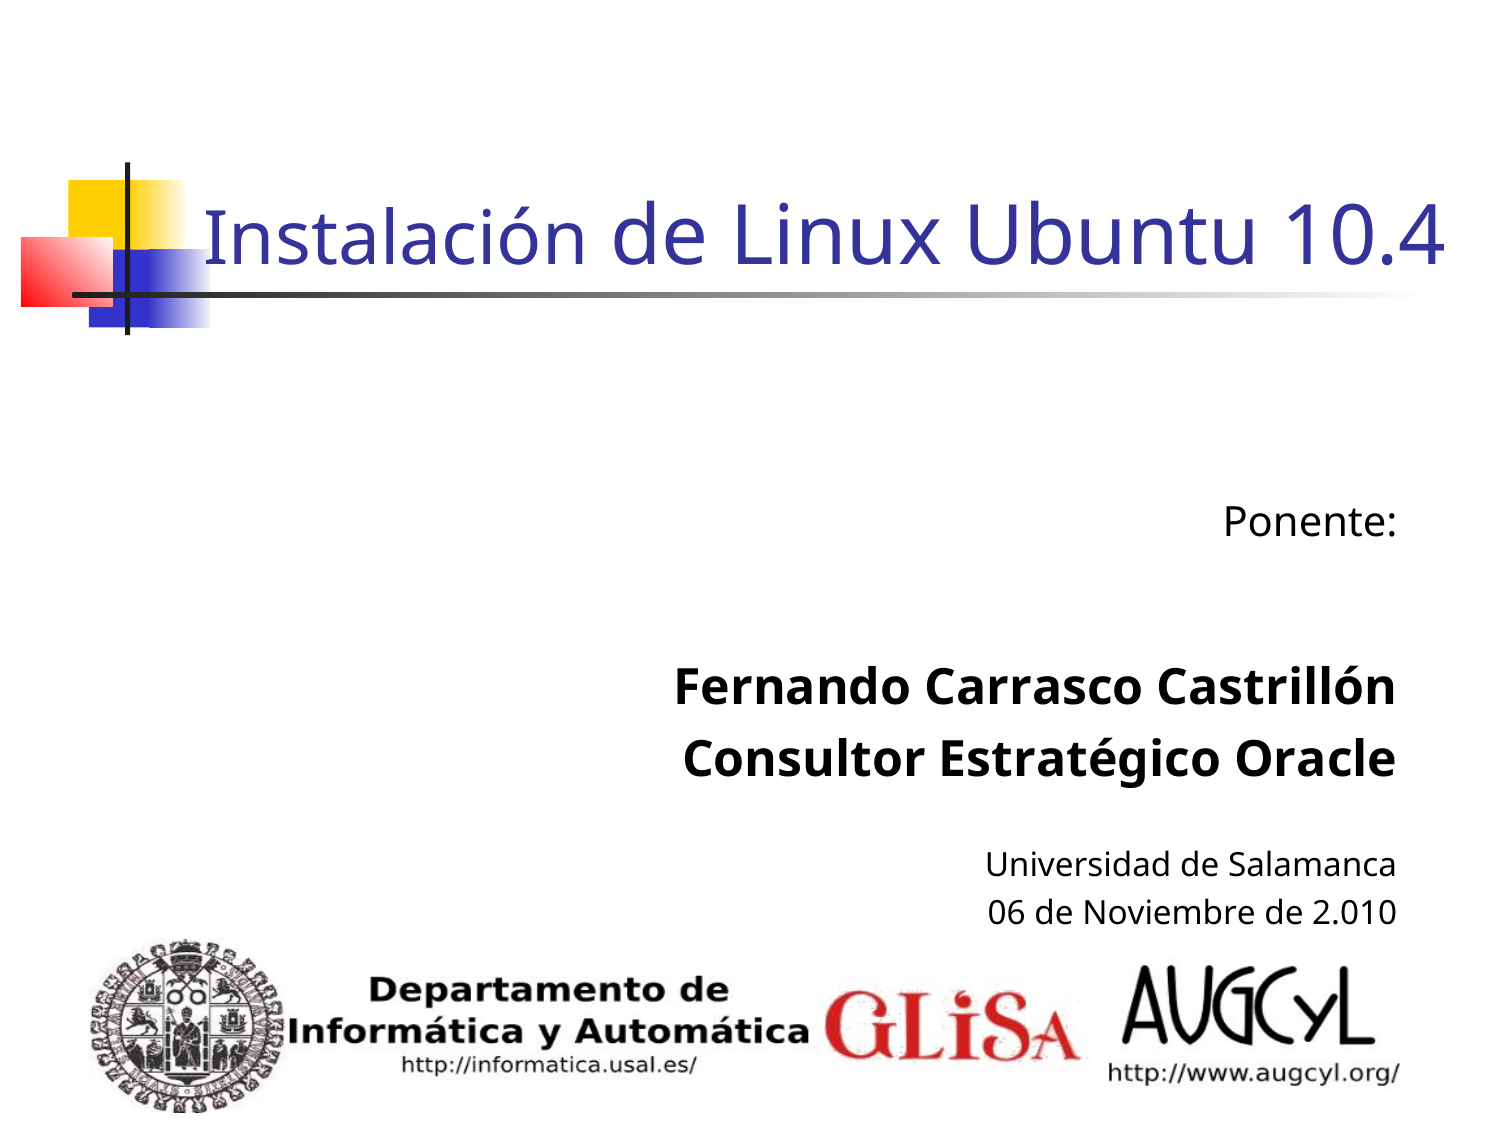

# Instalación de Linux Ubuntu 10.4
Ponente:
Fernando Carrasco Castrillón
Consultor Estratégico Oracle
Universidad de Salamanca
06 de Noviembre de 2.010